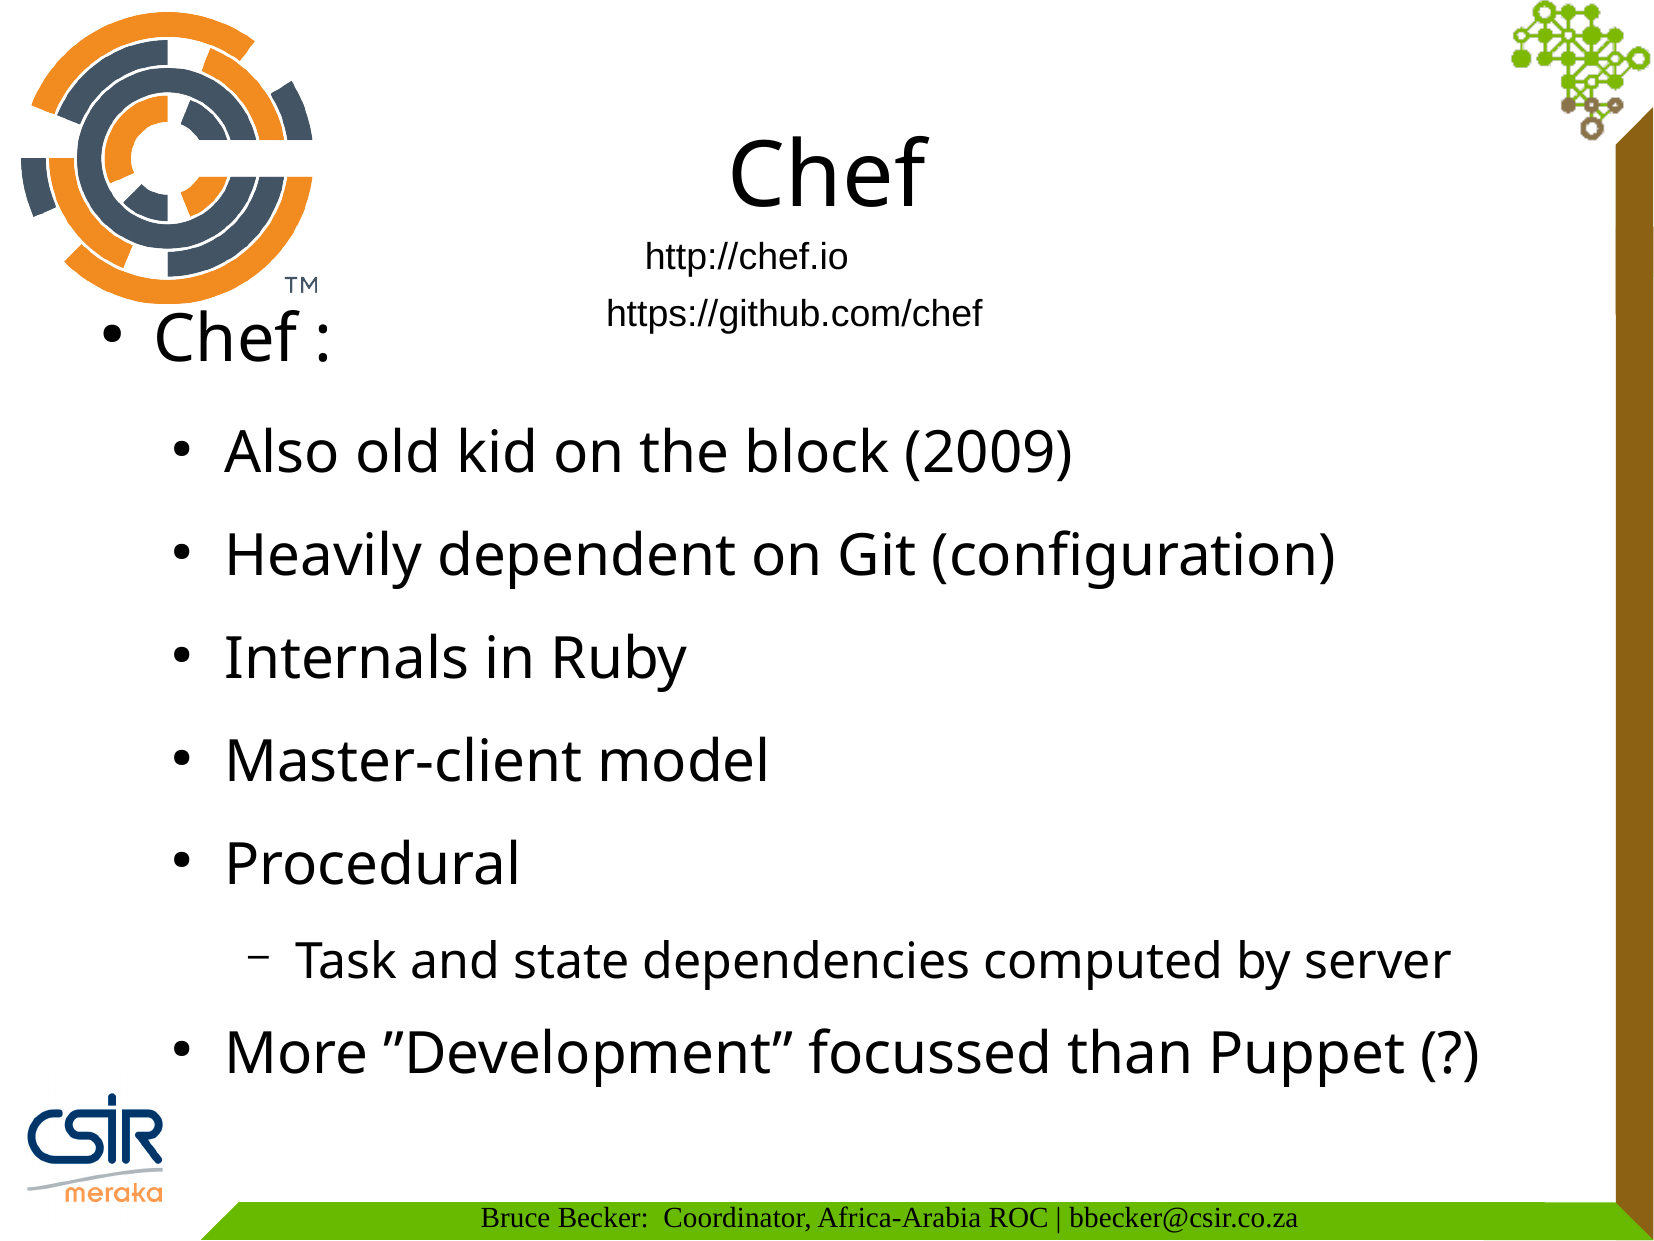

# Chef
http://chef.io
https://github.com/chef
Chef :
Also old kid on the block (2009)
Heavily dependent on Git (configuration)
Internals in Ruby
Master-client model
Procedural
Task and state dependencies computed by server
More ”Development” focussed than Puppet (?)
30